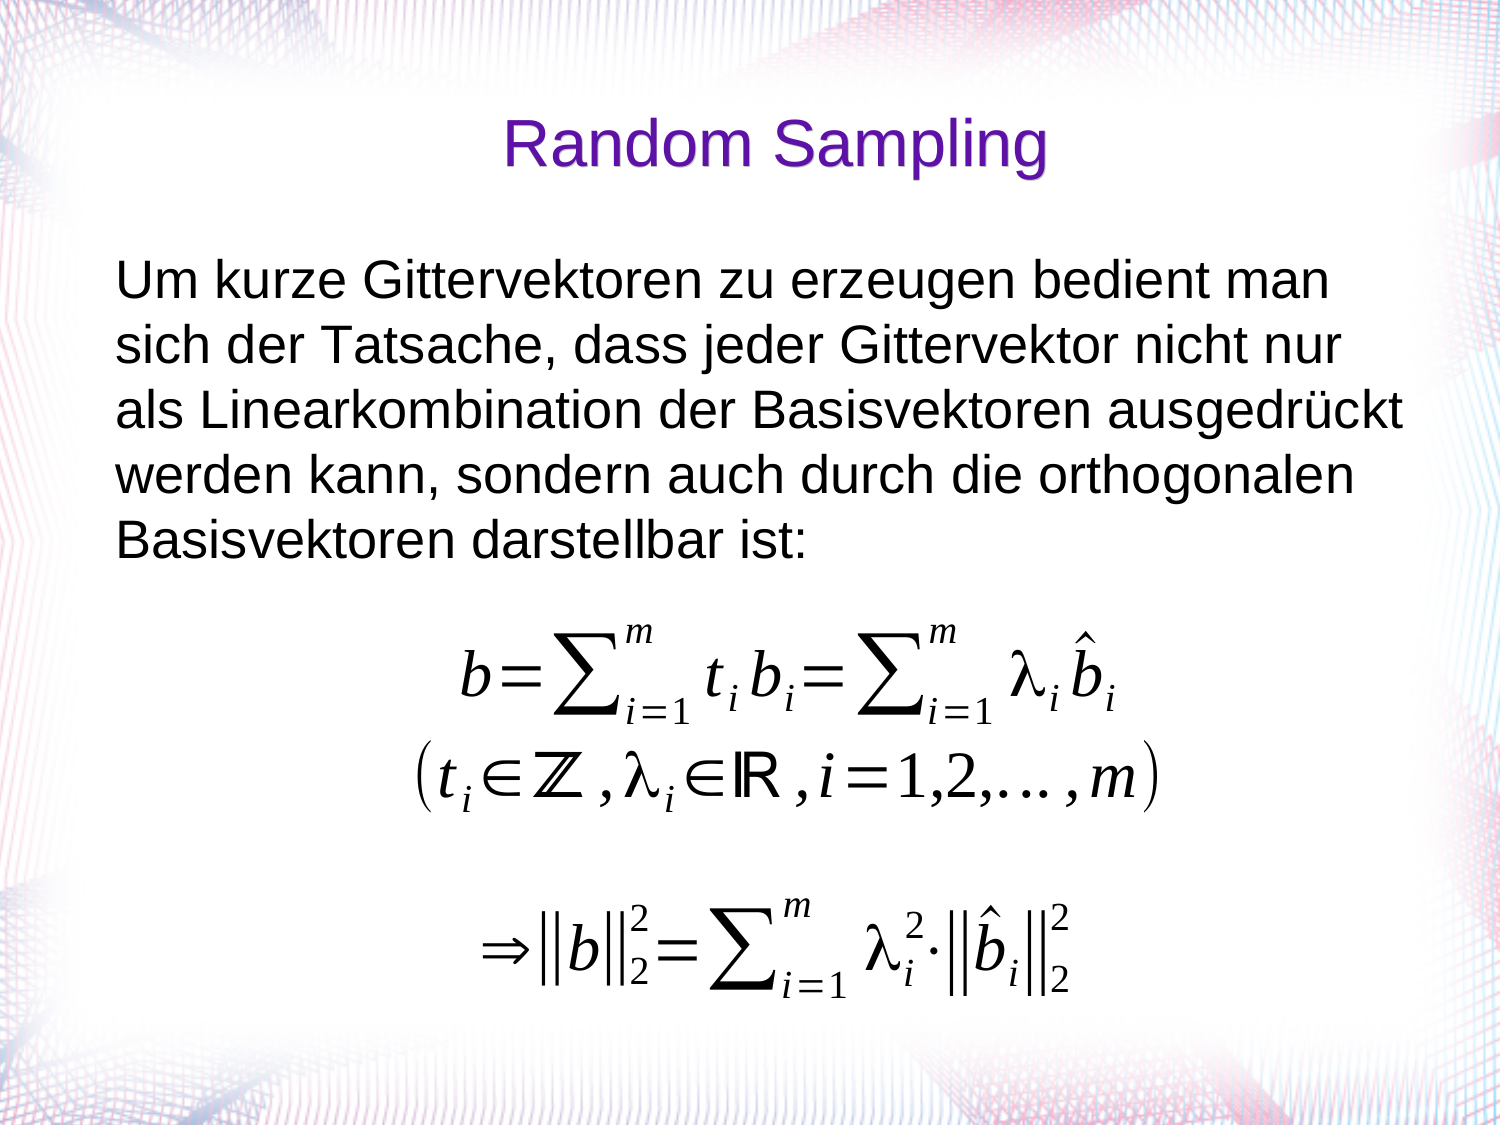

Random Sampling
Um kurze Gittervektoren zu erzeugen bedient man
sich der Tatsache, dass jeder Gittervektor nicht nur
als Linearkombination der Basisvektoren ausgedrückt
werden kann, sondern auch durch die orthogonalen
Basisvektoren darstellbar ist: